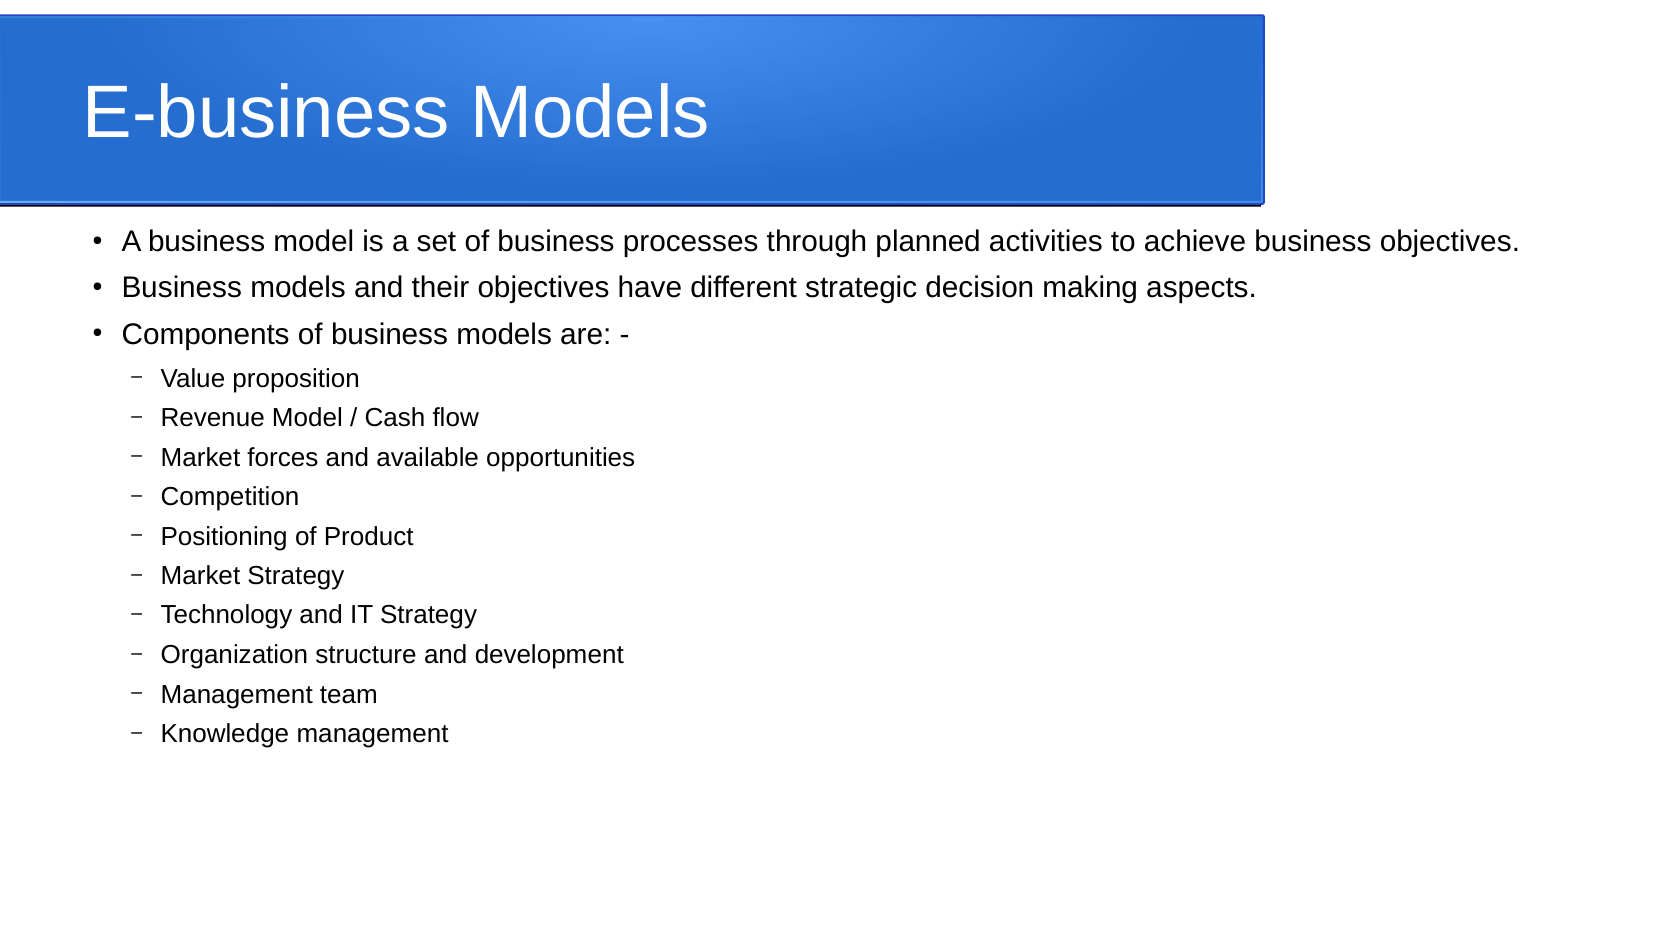

# E-business Models
A business model is a set of business processes through planned activities to achieve business objectives.
Business models and their objectives have different strategic decision making aspects.
Components of business models are: -
Value proposition
Revenue Model / Cash flow
Market forces and available opportunities
Competition
Positioning of Product
Market Strategy
Technology and IT Strategy
Organization structure and development
Management team
Knowledge management